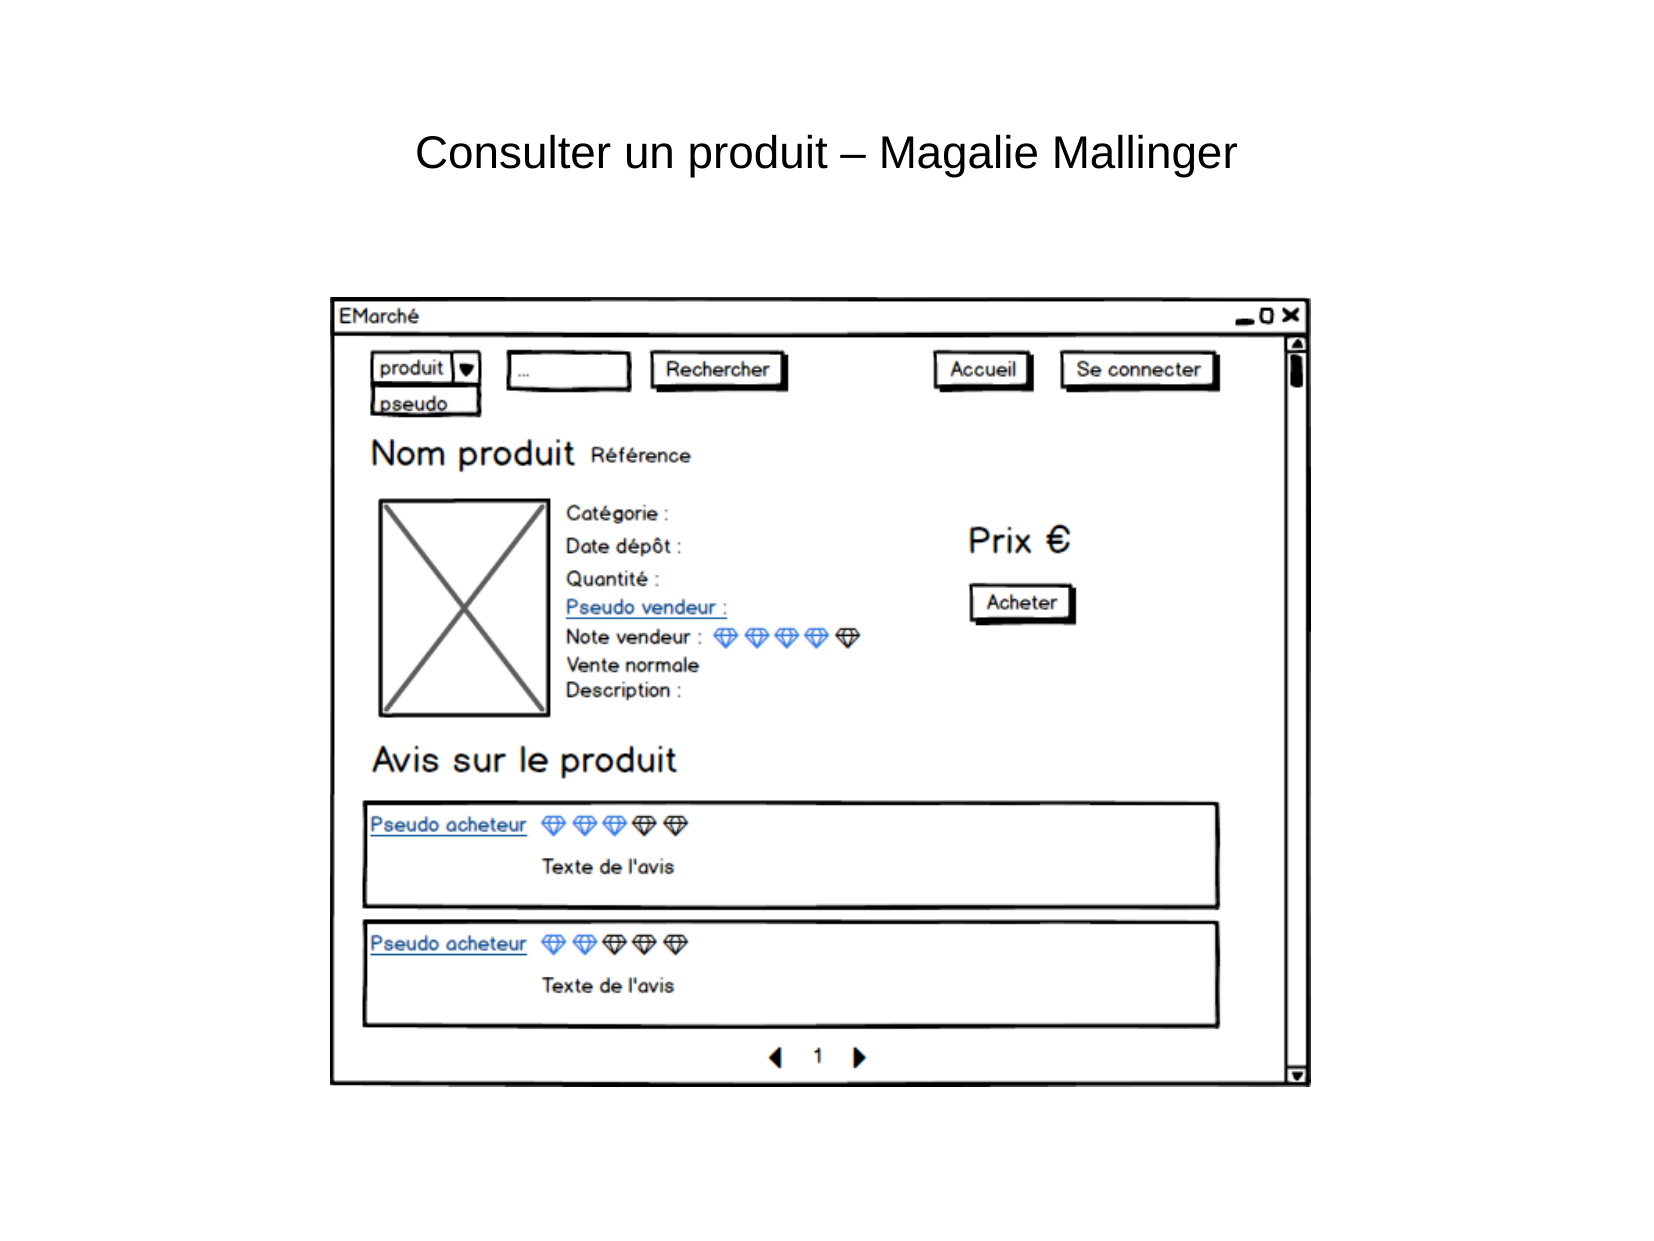

# Consulter un produit – Magalie Mallinger